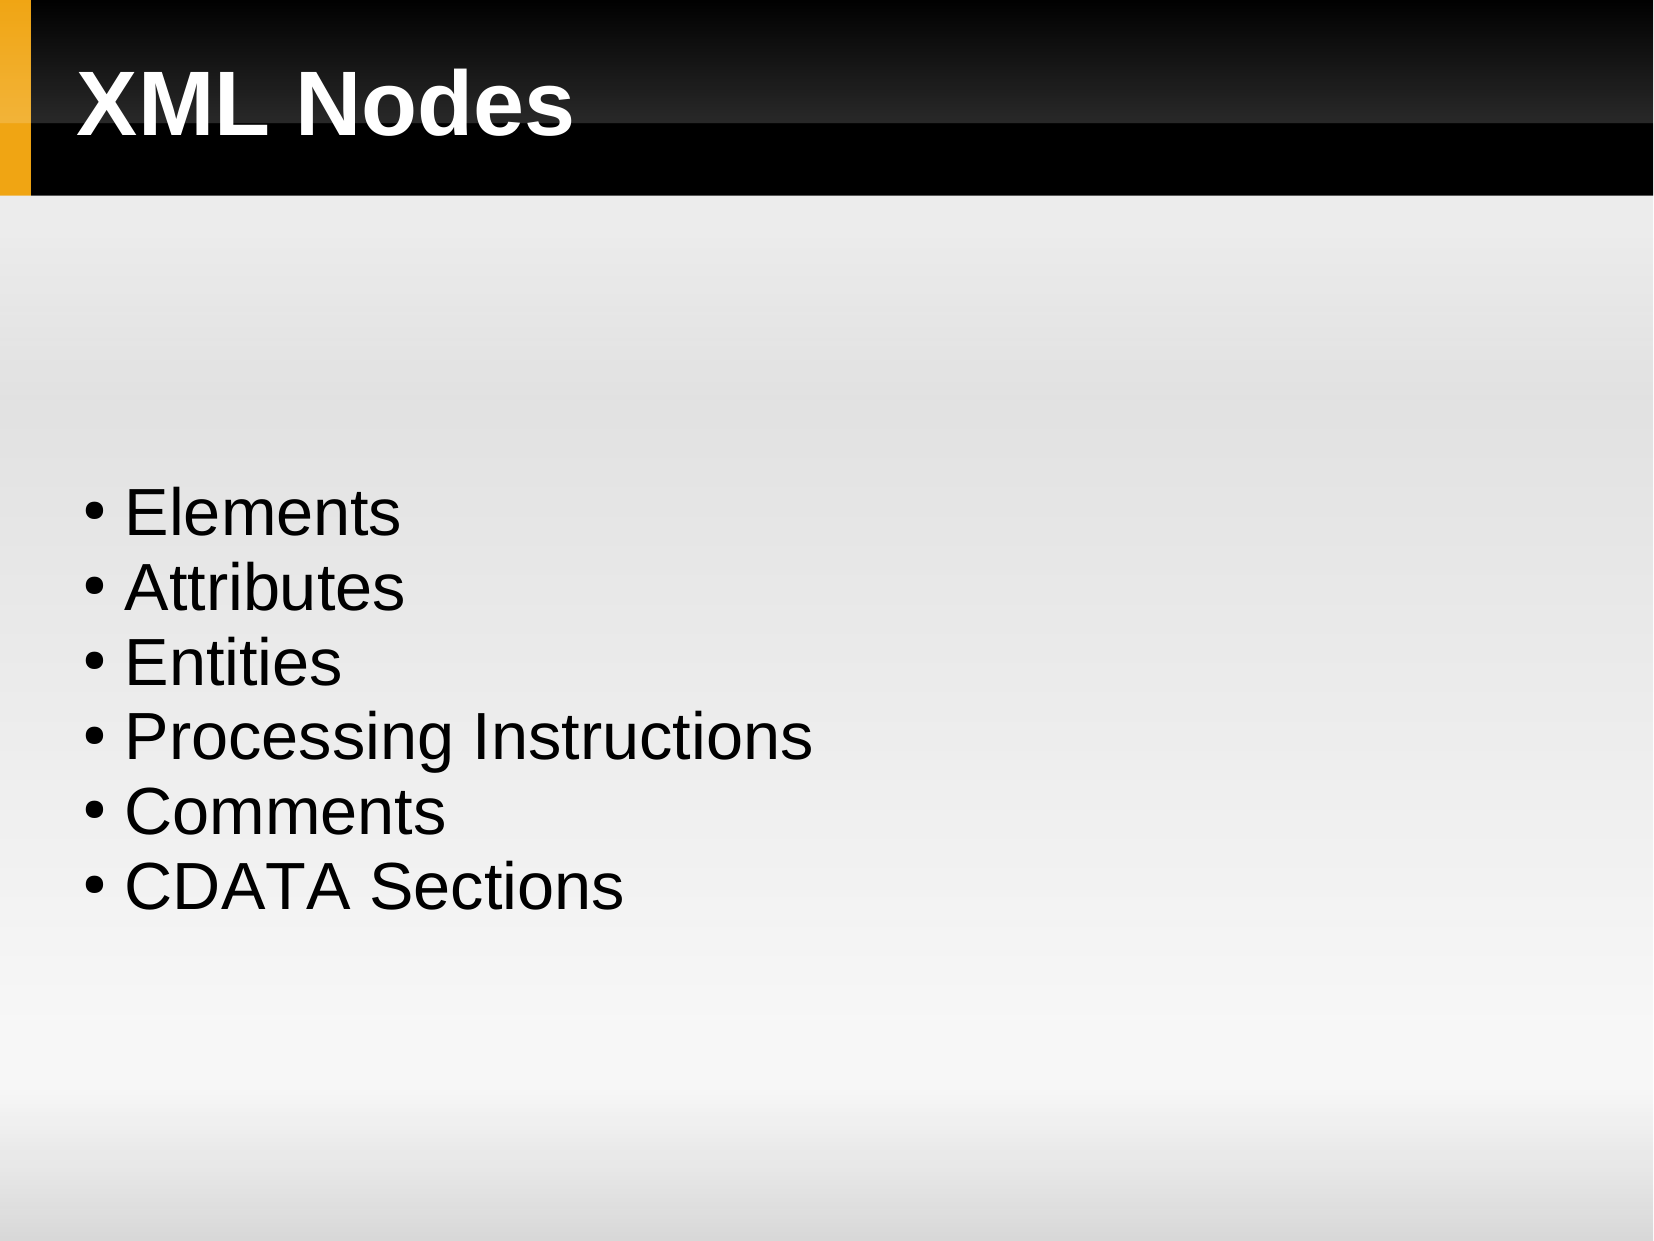

# XML Nodes
 Elements
 Attributes
 Entities
 Processing Instructions
 Comments
 CDATA Sections